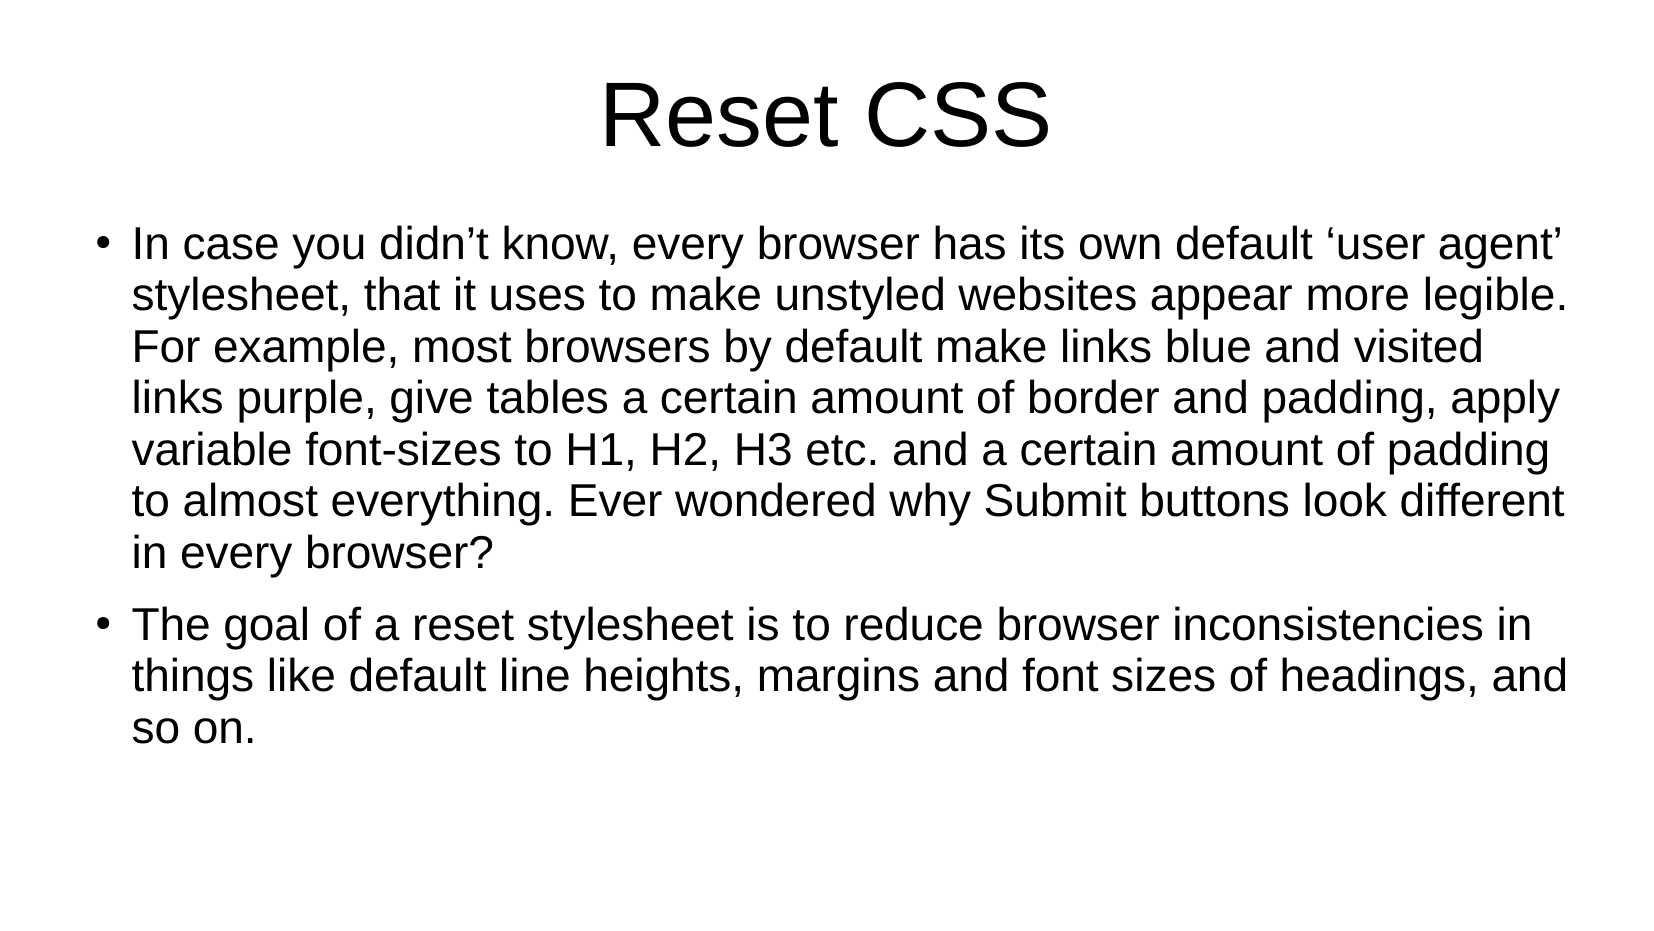

# Reset CSS
In case you didn’t know, every browser has its own default ‘user agent’ stylesheet, that it uses to make unstyled websites appear more legible. For example, most browsers by default make links blue and visited links purple, give tables a certain amount of border and padding, apply variable font-sizes to H1, H2, H3 etc. and a certain amount of padding to almost everything. Ever wondered why Submit buttons look different in every browser?
The goal of a reset stylesheet is to reduce browser inconsistencies in things like default line heights, margins and font sizes of headings, and so on.